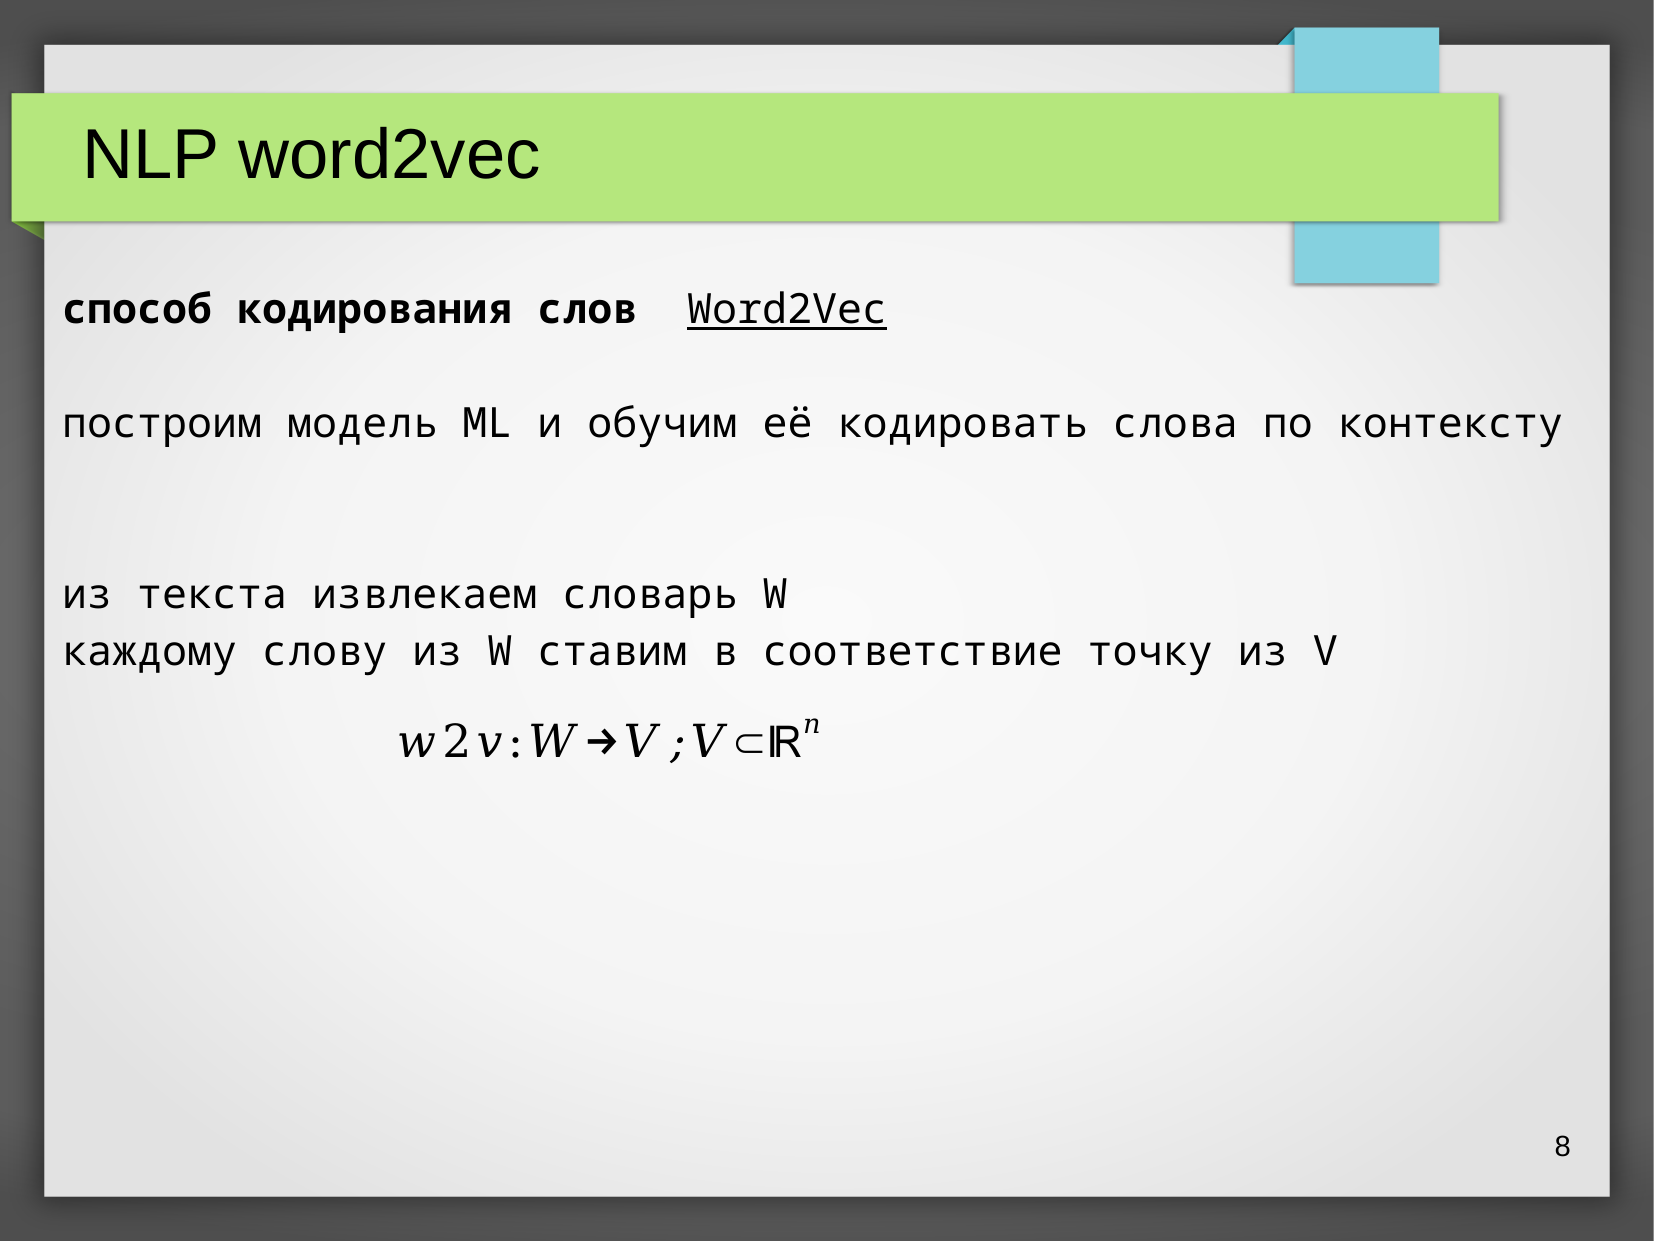

# NLP word2vec
способ кодирования слов Word2Vec
построим модель ML и обучим её кодировать слова по контексту
из текста извлекаем словарь W
каждому слову из W ставим в соответствие точку из V
8